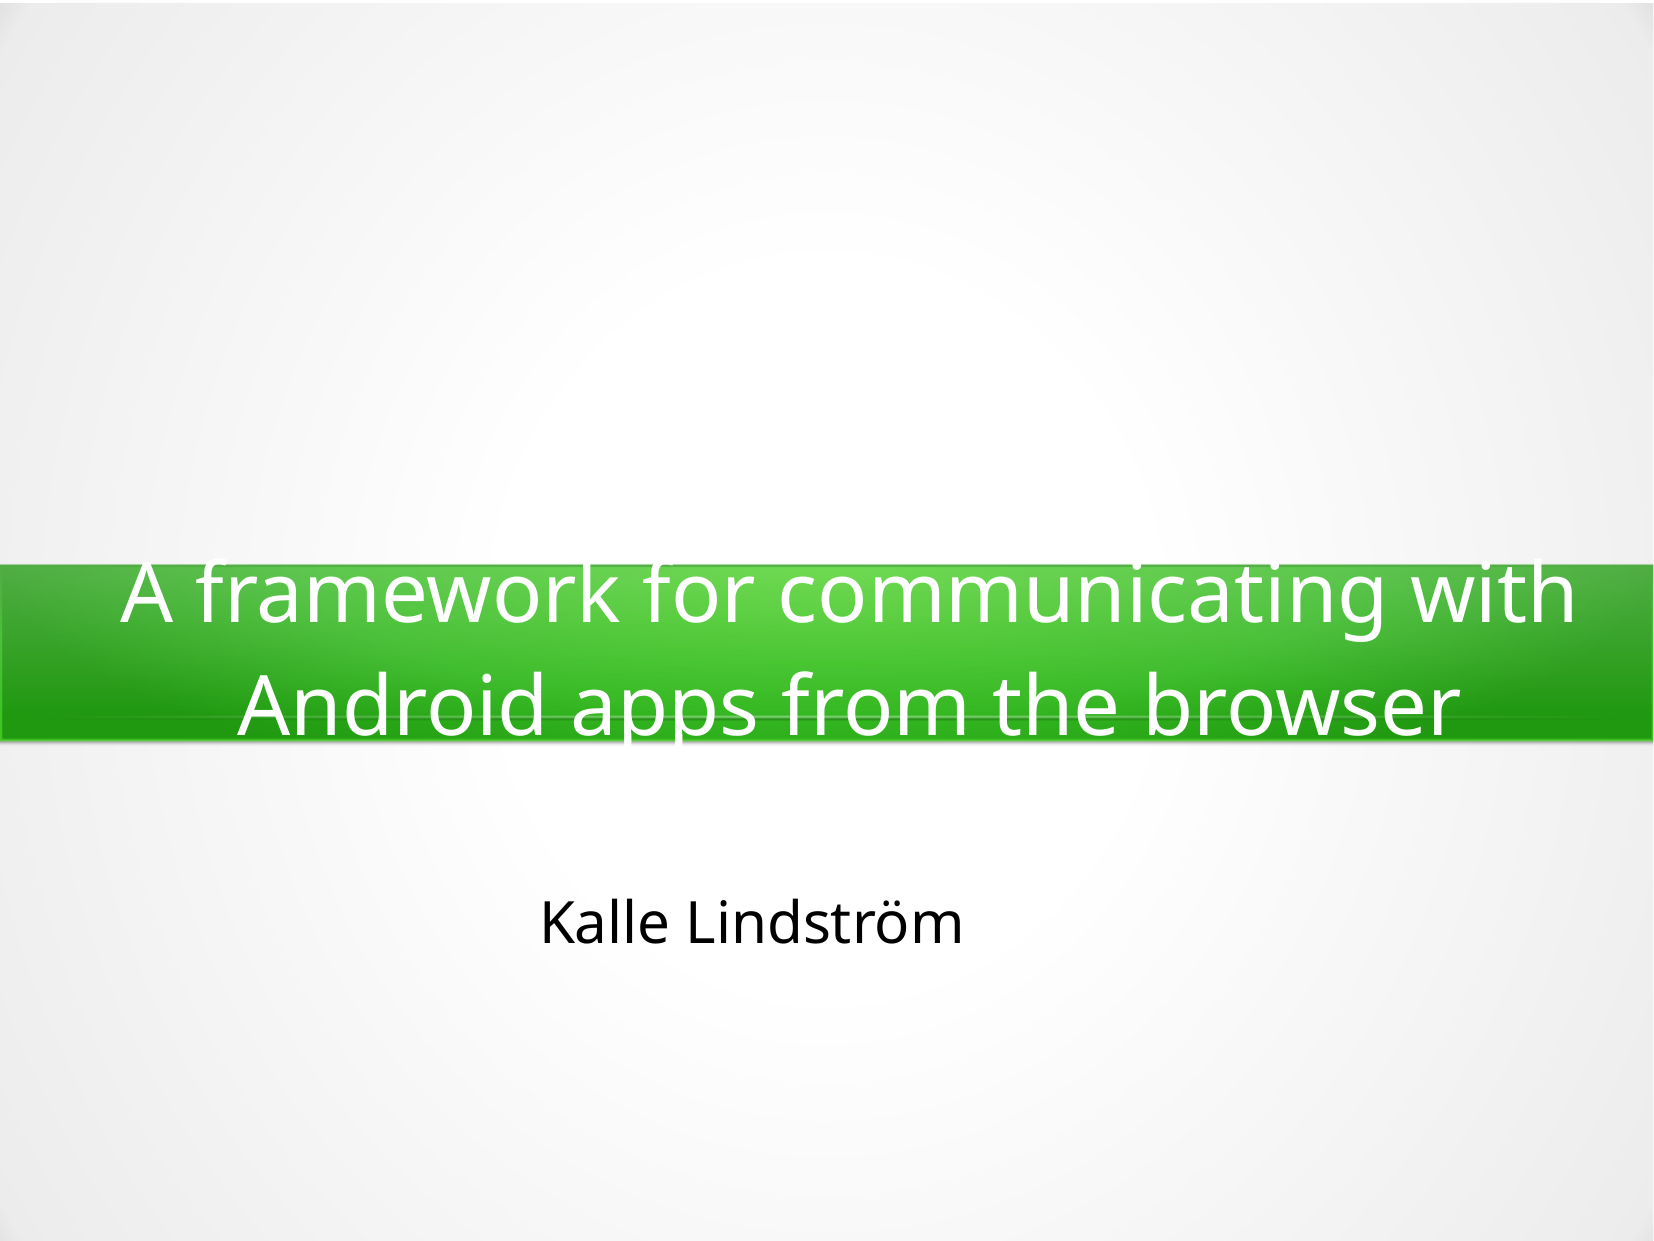

# A framework for communicating with Android apps from the browser
Kalle Lindström